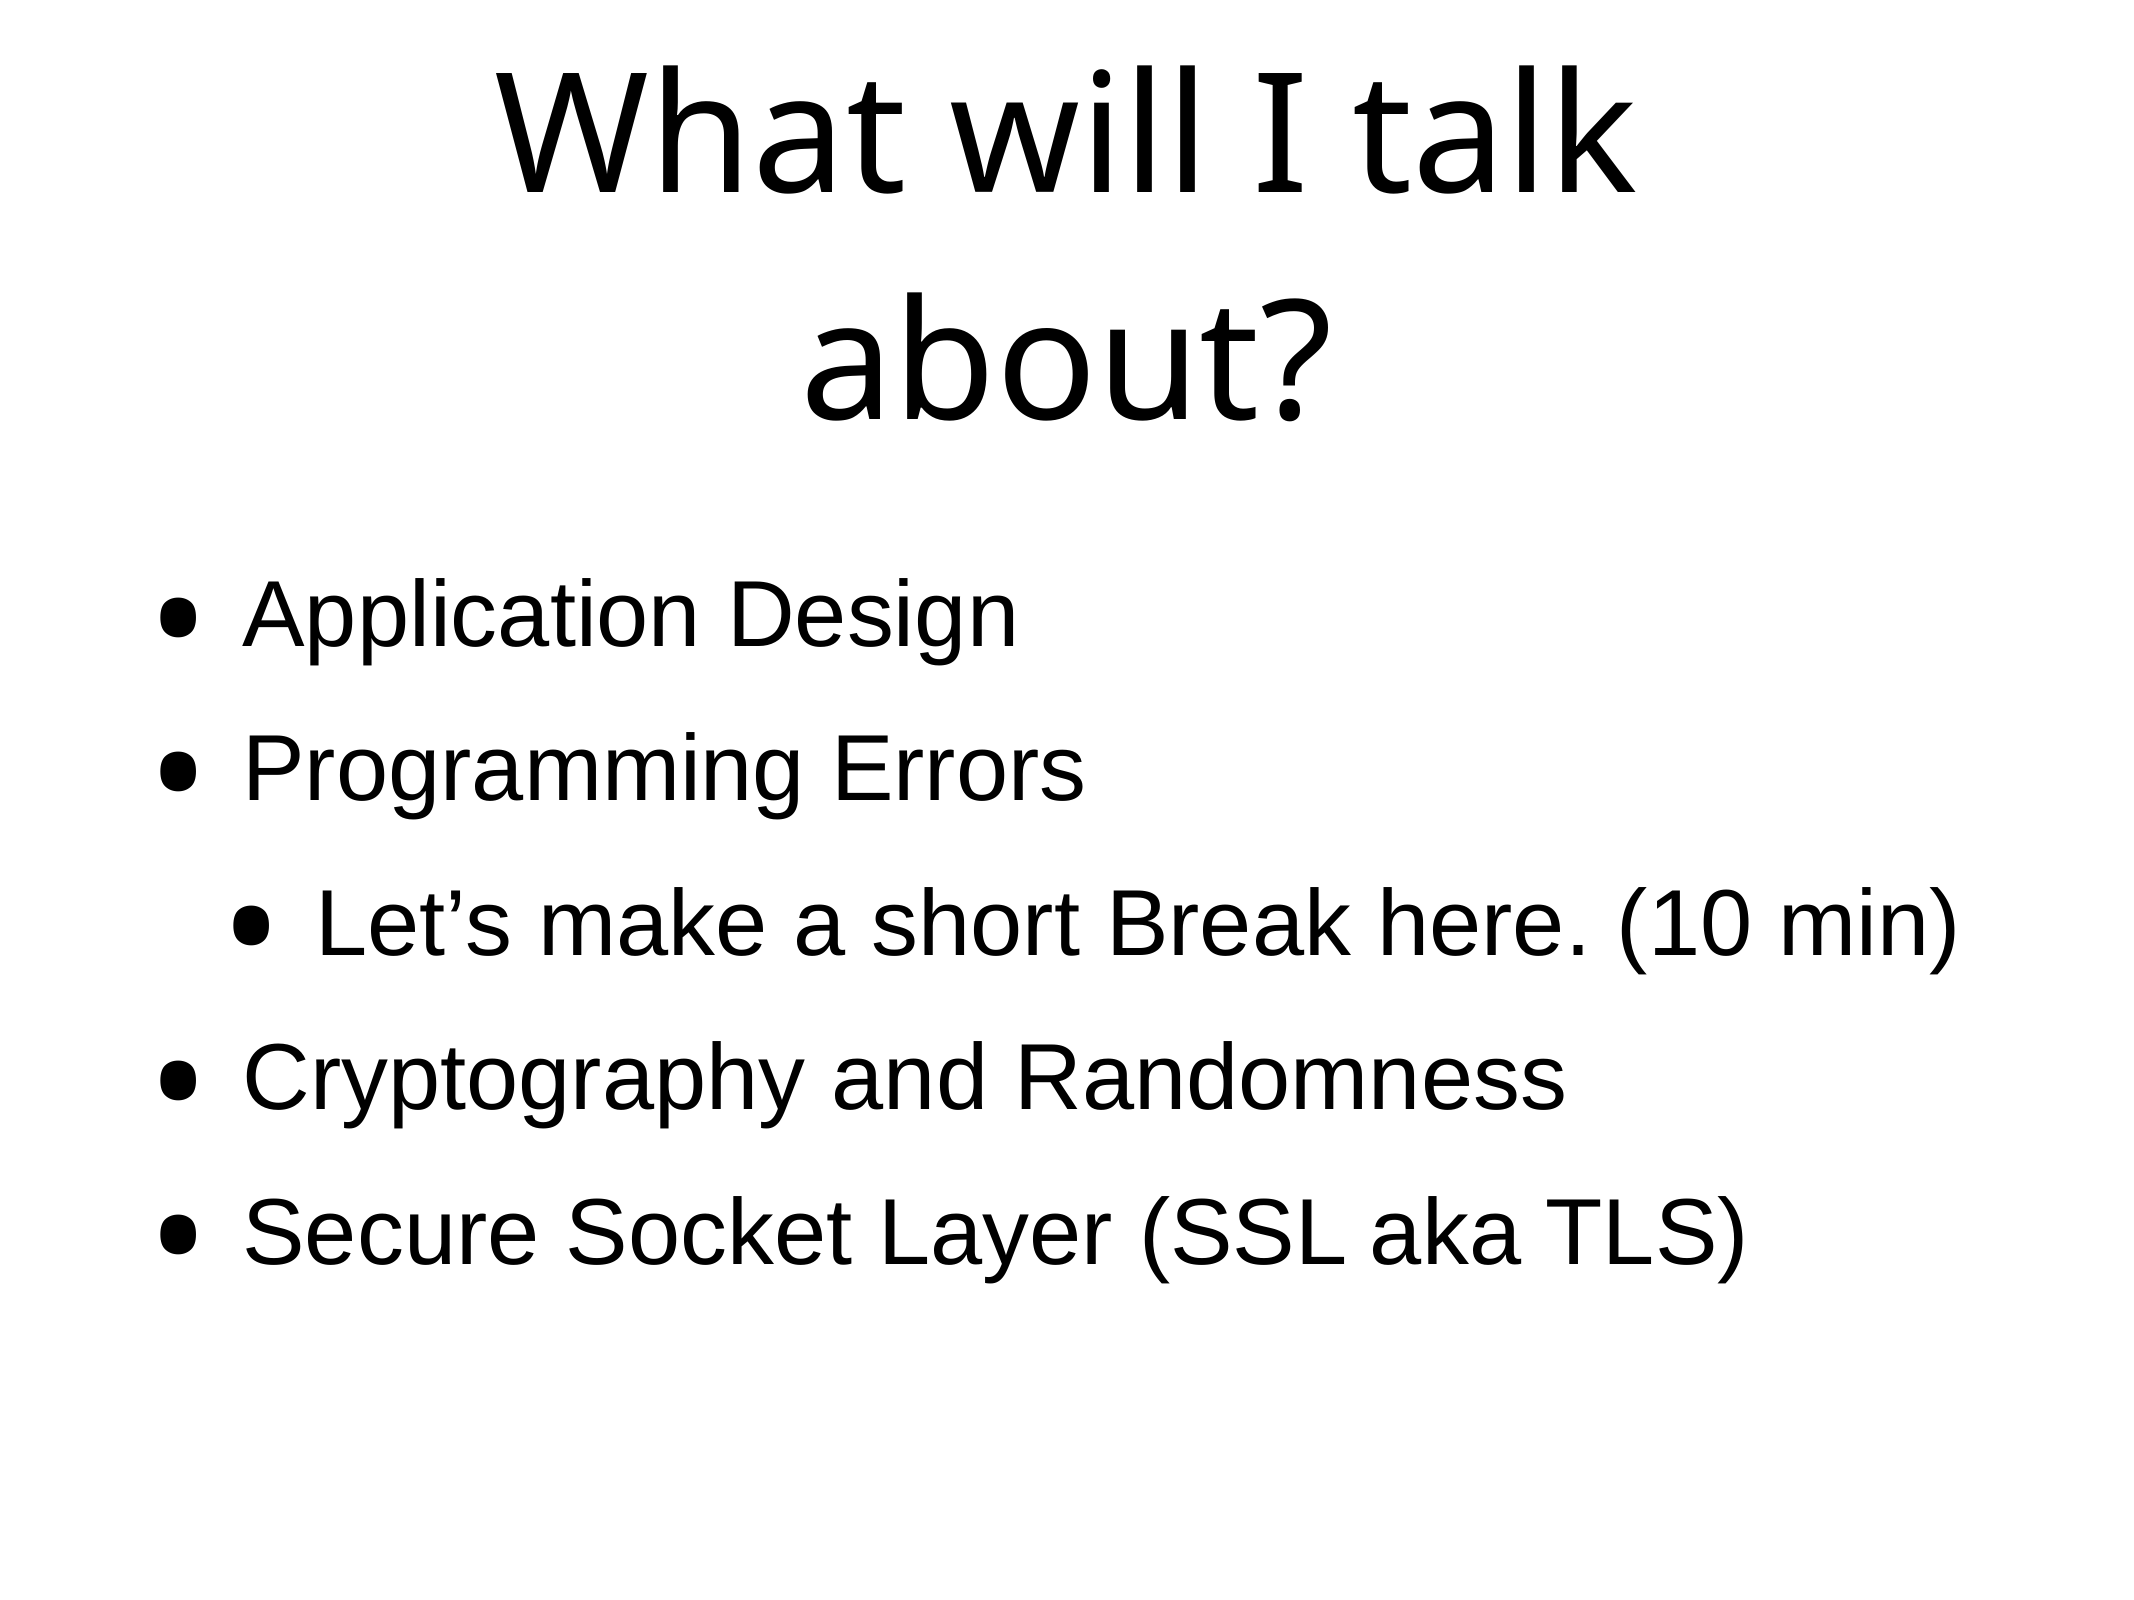

# What will I talk about?
Application Design
Programming Errors
Let’s make a short Break here. (10 min)
Cryptography and Randomness
Secure Socket Layer (SSL aka TLS)